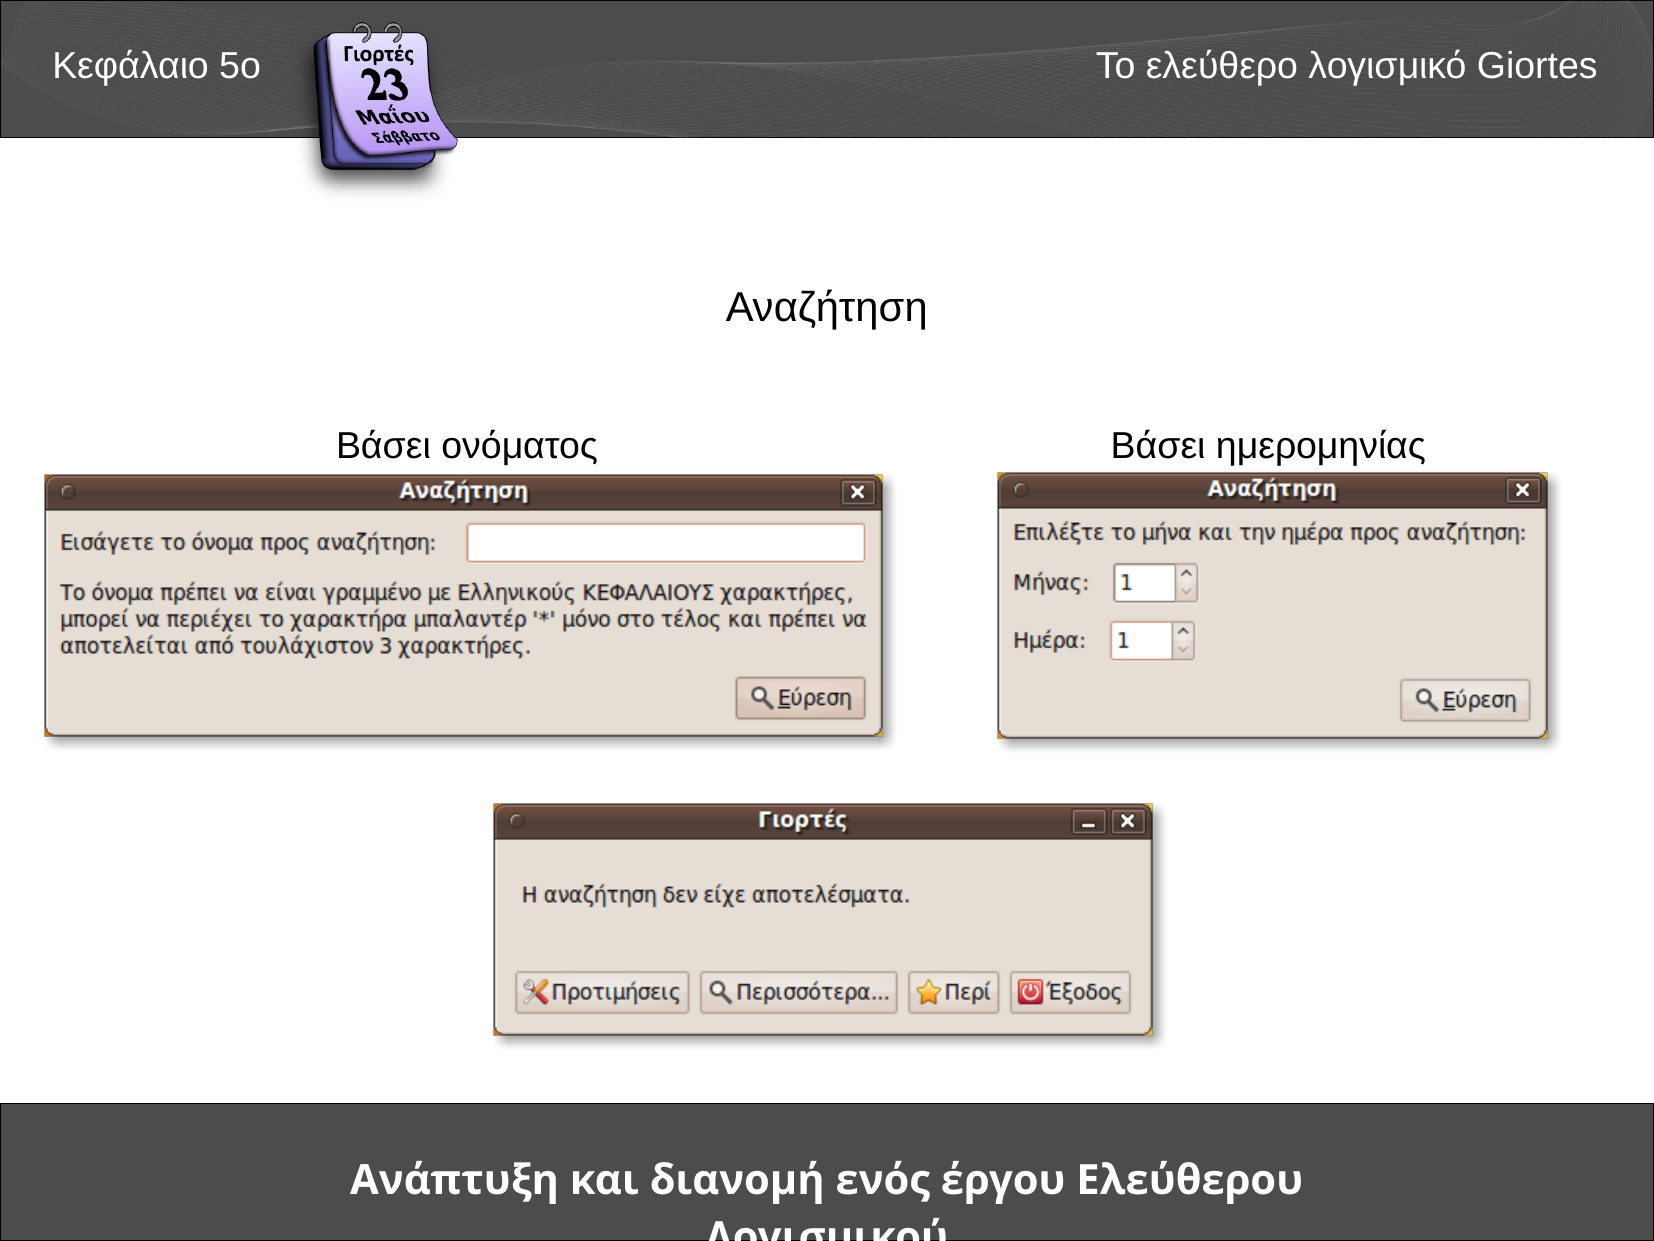

Κεφάλαιο 5ο
Το ελεύθερο λογισμικό Giortes
Αναζήτηση
Βάσει ονόματος
Βάσει ημερομηνίας
Ανάπτυξη και διανομή ενός έργου Ελεύθερου Λογισμικού